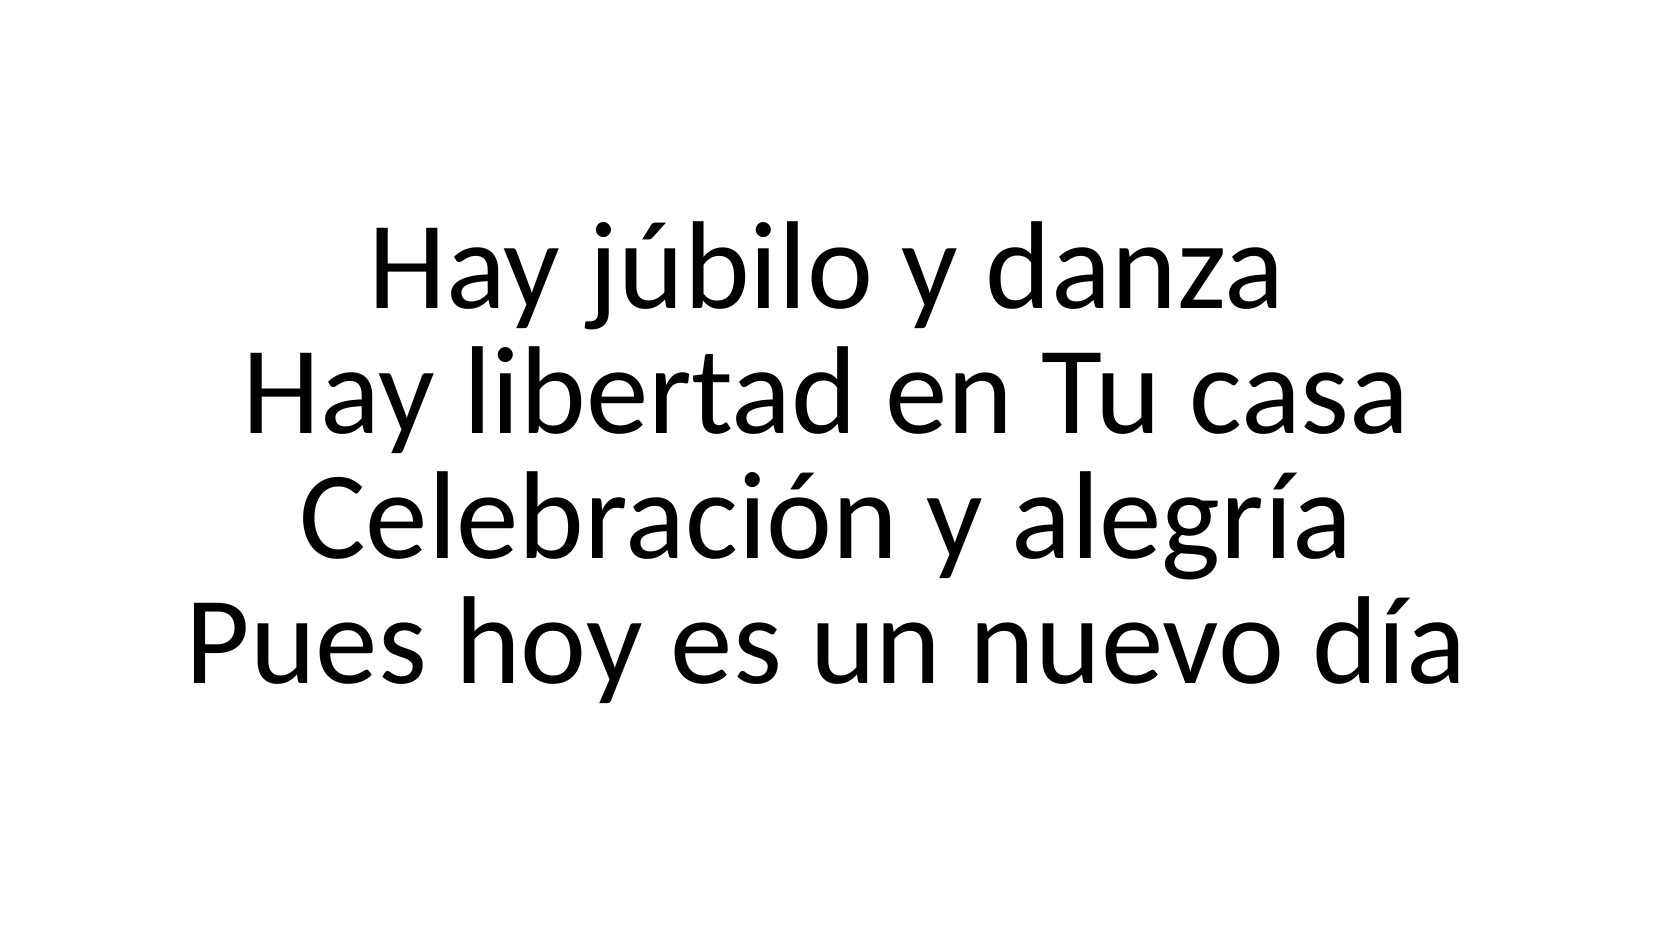

# Hay júbilo y danza Hay libertad en Tu casa Celebración y alegría Pues hoy es un nuevo día